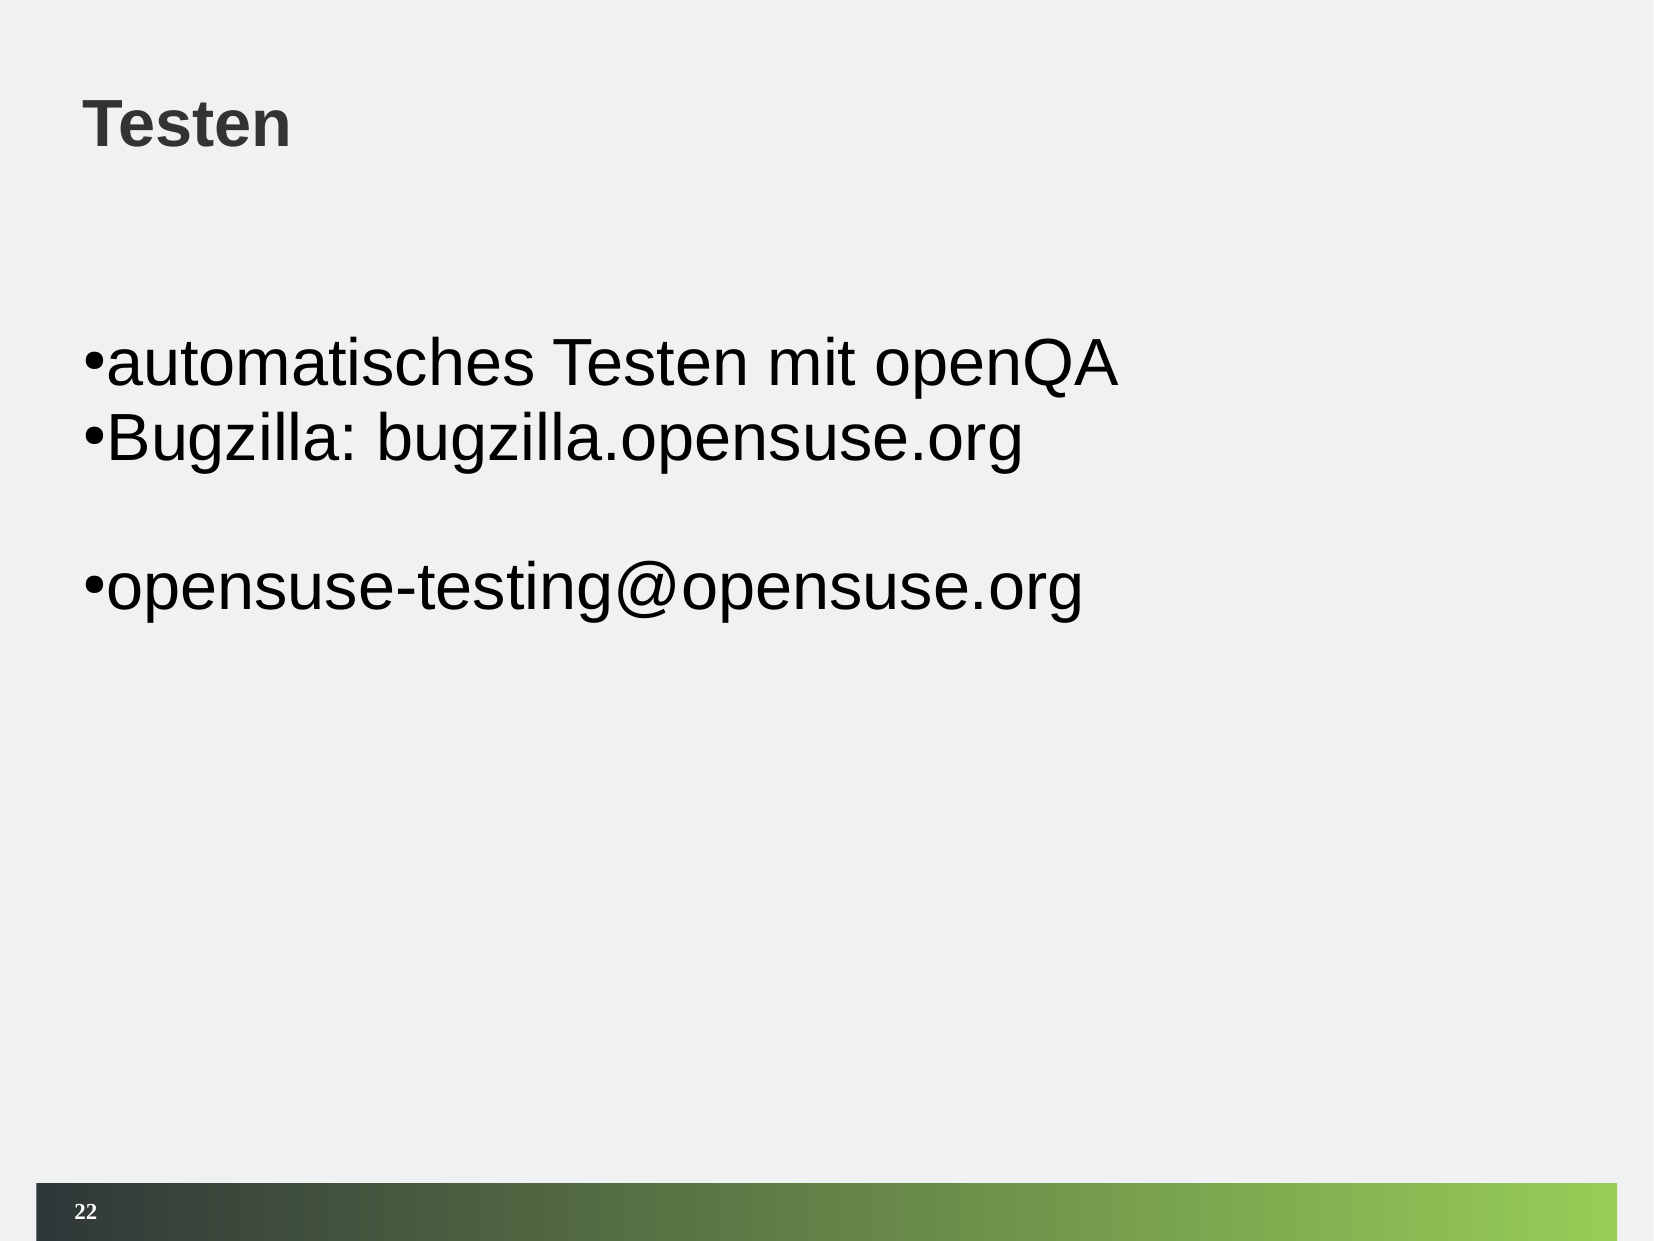

# Testen
automatisches Testen mit openQA
Bugzilla: bugzilla.opensuse.org
opensuse-testing@opensuse.org
22